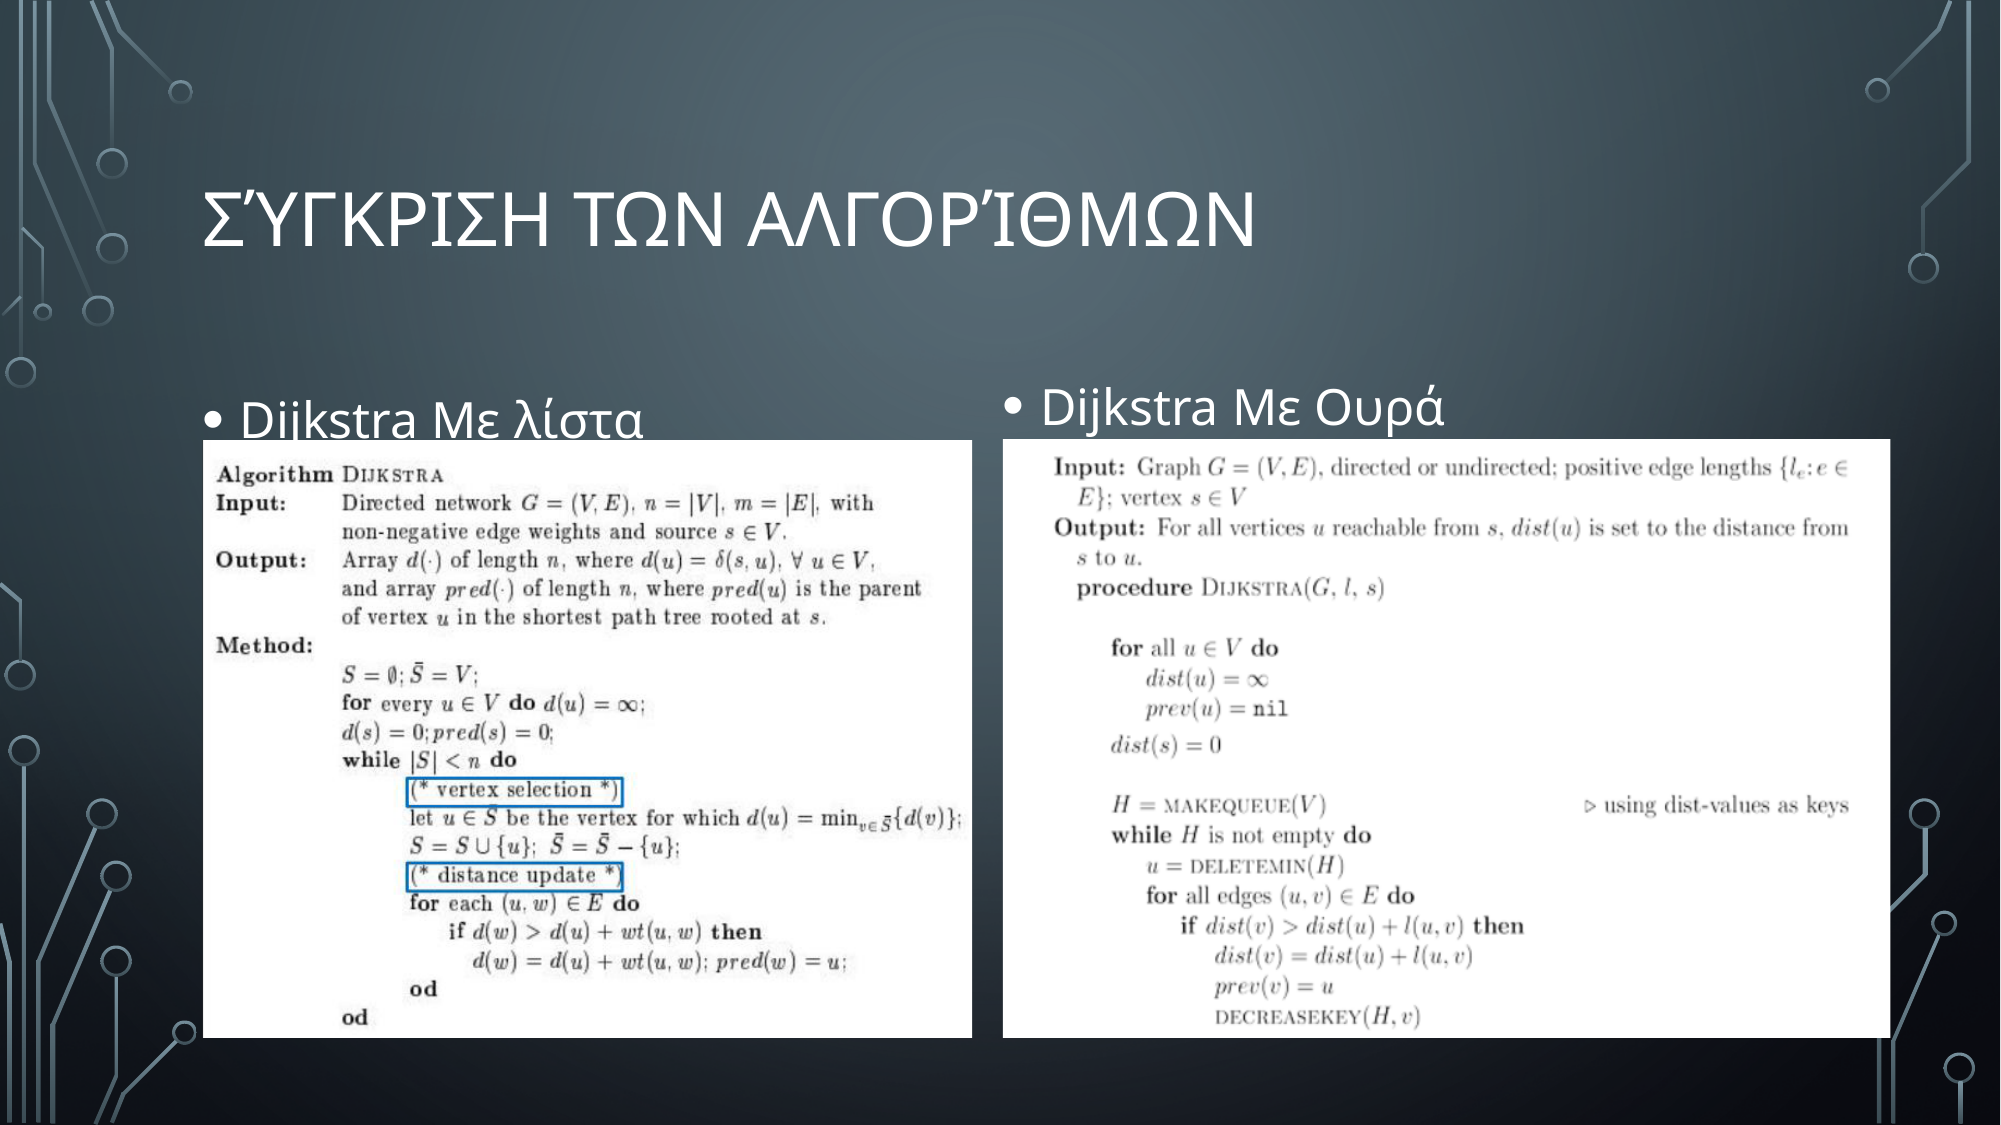

# Σύγκριση των αλγορίθμων
Dijkstra Με Ουρά προτεραιότητας
Dijkstra Με λίστα